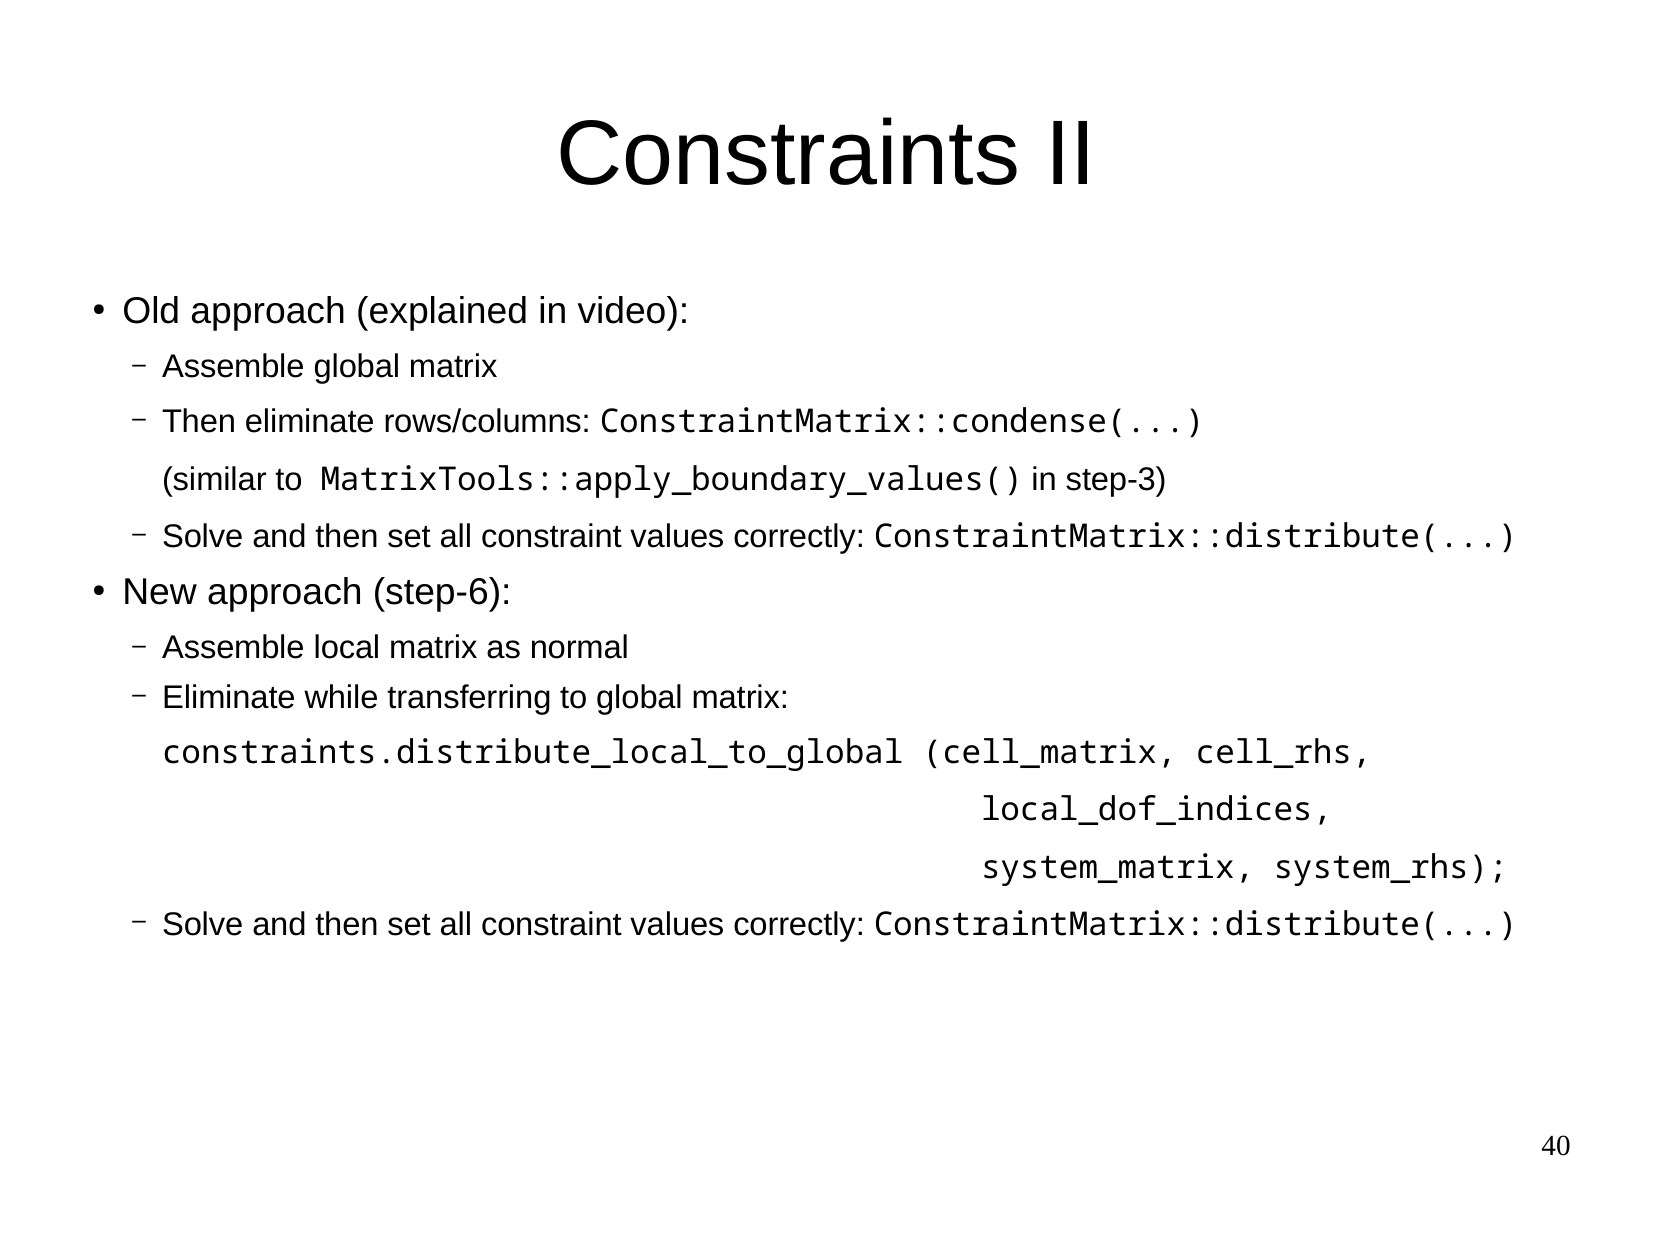

# Constraints II
Old approach (explained in video):
Assemble global matrix
Then eliminate rows/columns: ConstraintMatrix::condense(...)
(similar to MatrixTools::apply_boundary_values() in step-3)
Solve and then set all constraint values correctly: ConstraintMatrix::distribute(...)
New approach (step-6):
Assemble local matrix as normal
Eliminate while transferring to global matrix:
constraints.distribute_local_to_global (cell_matrix, cell_rhs,
 local_dof_indices,
 system_matrix, system_rhs);
Solve and then set all constraint values correctly: ConstraintMatrix::distribute(...)
40